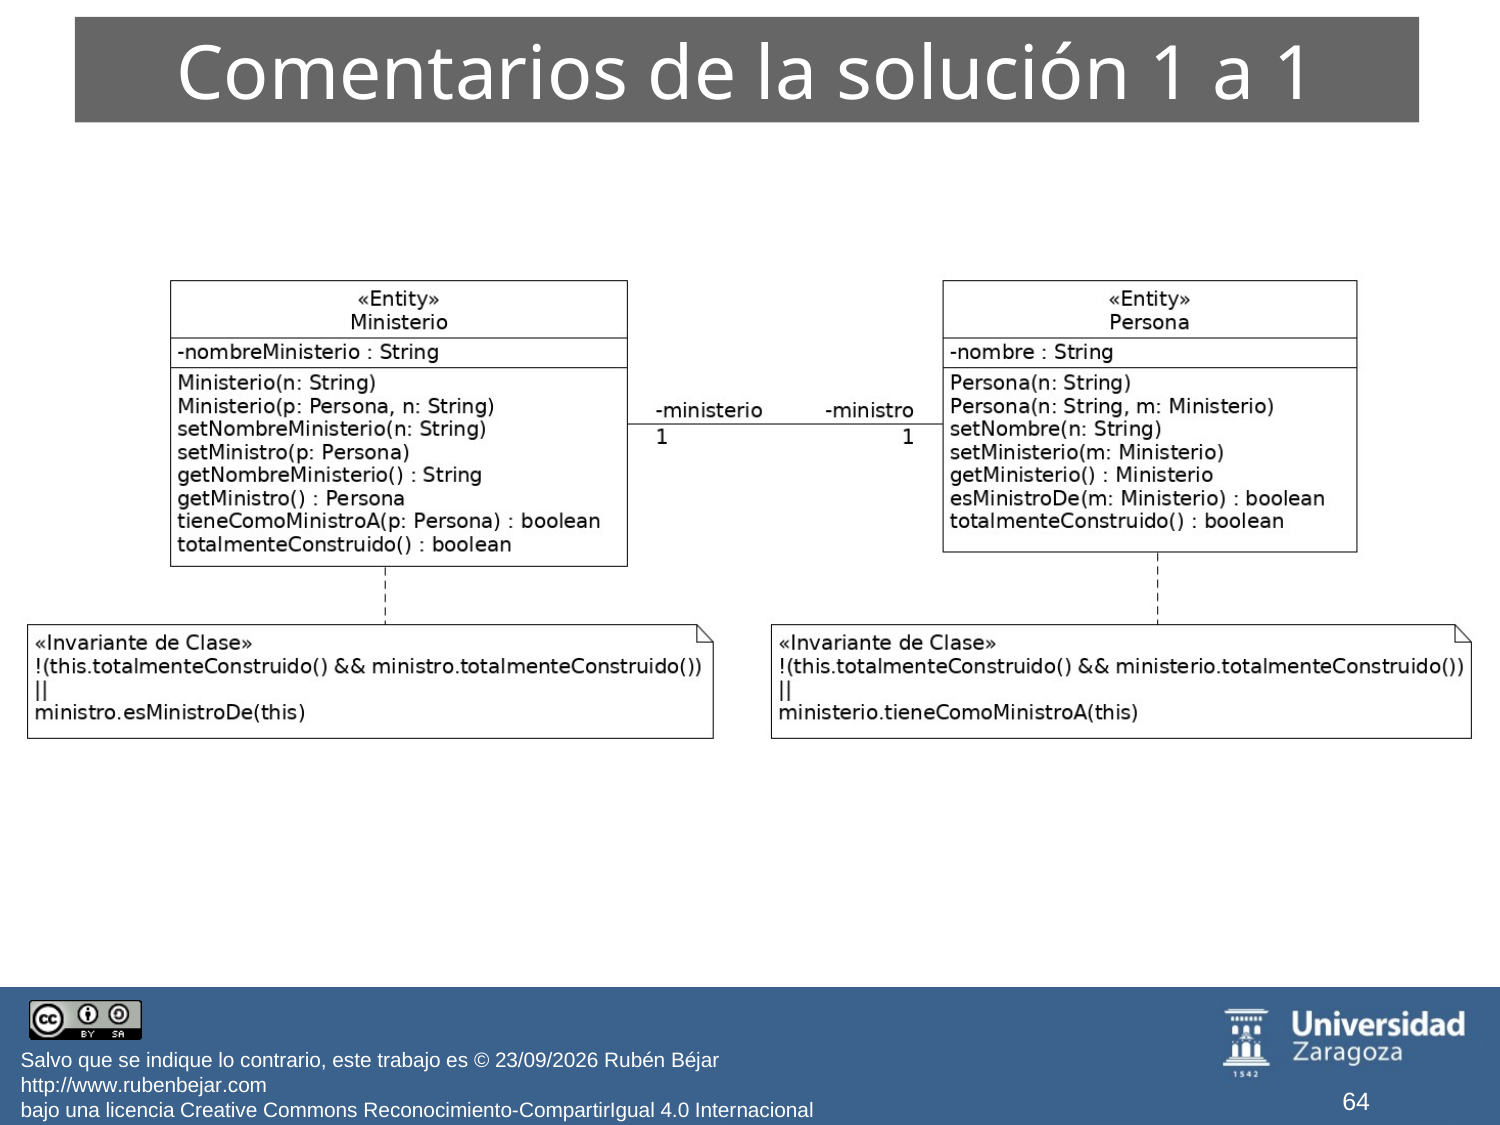

# Comentarios de la solución 1 a 1